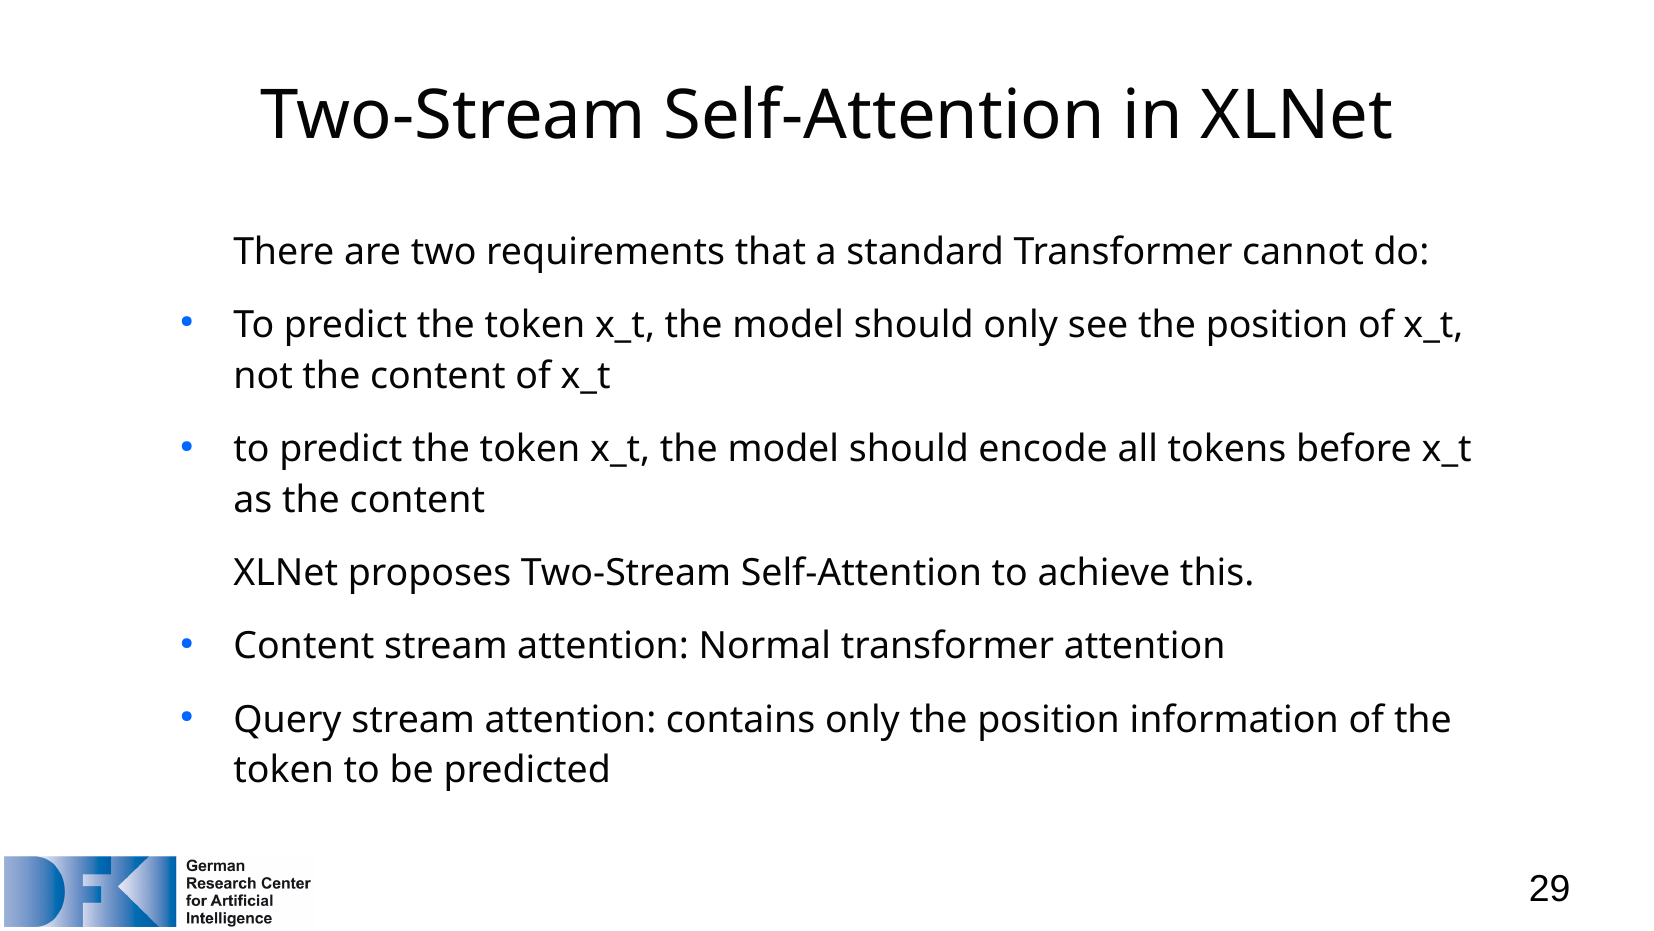

# Two-Stream Self-Attention in XLNet
There are two requirements that a standard Transformer cannot do:
To predict the token x_t, the model should only see the position of x_t, not the content of x_t
to predict the token x_t, the model should encode all tokens before x_t as the content
XLNet proposes Two-Stream Self-Attention to achieve this.
Content stream attention: Normal transformer attention
Query stream attention: contains only the position information of the token to be predicted